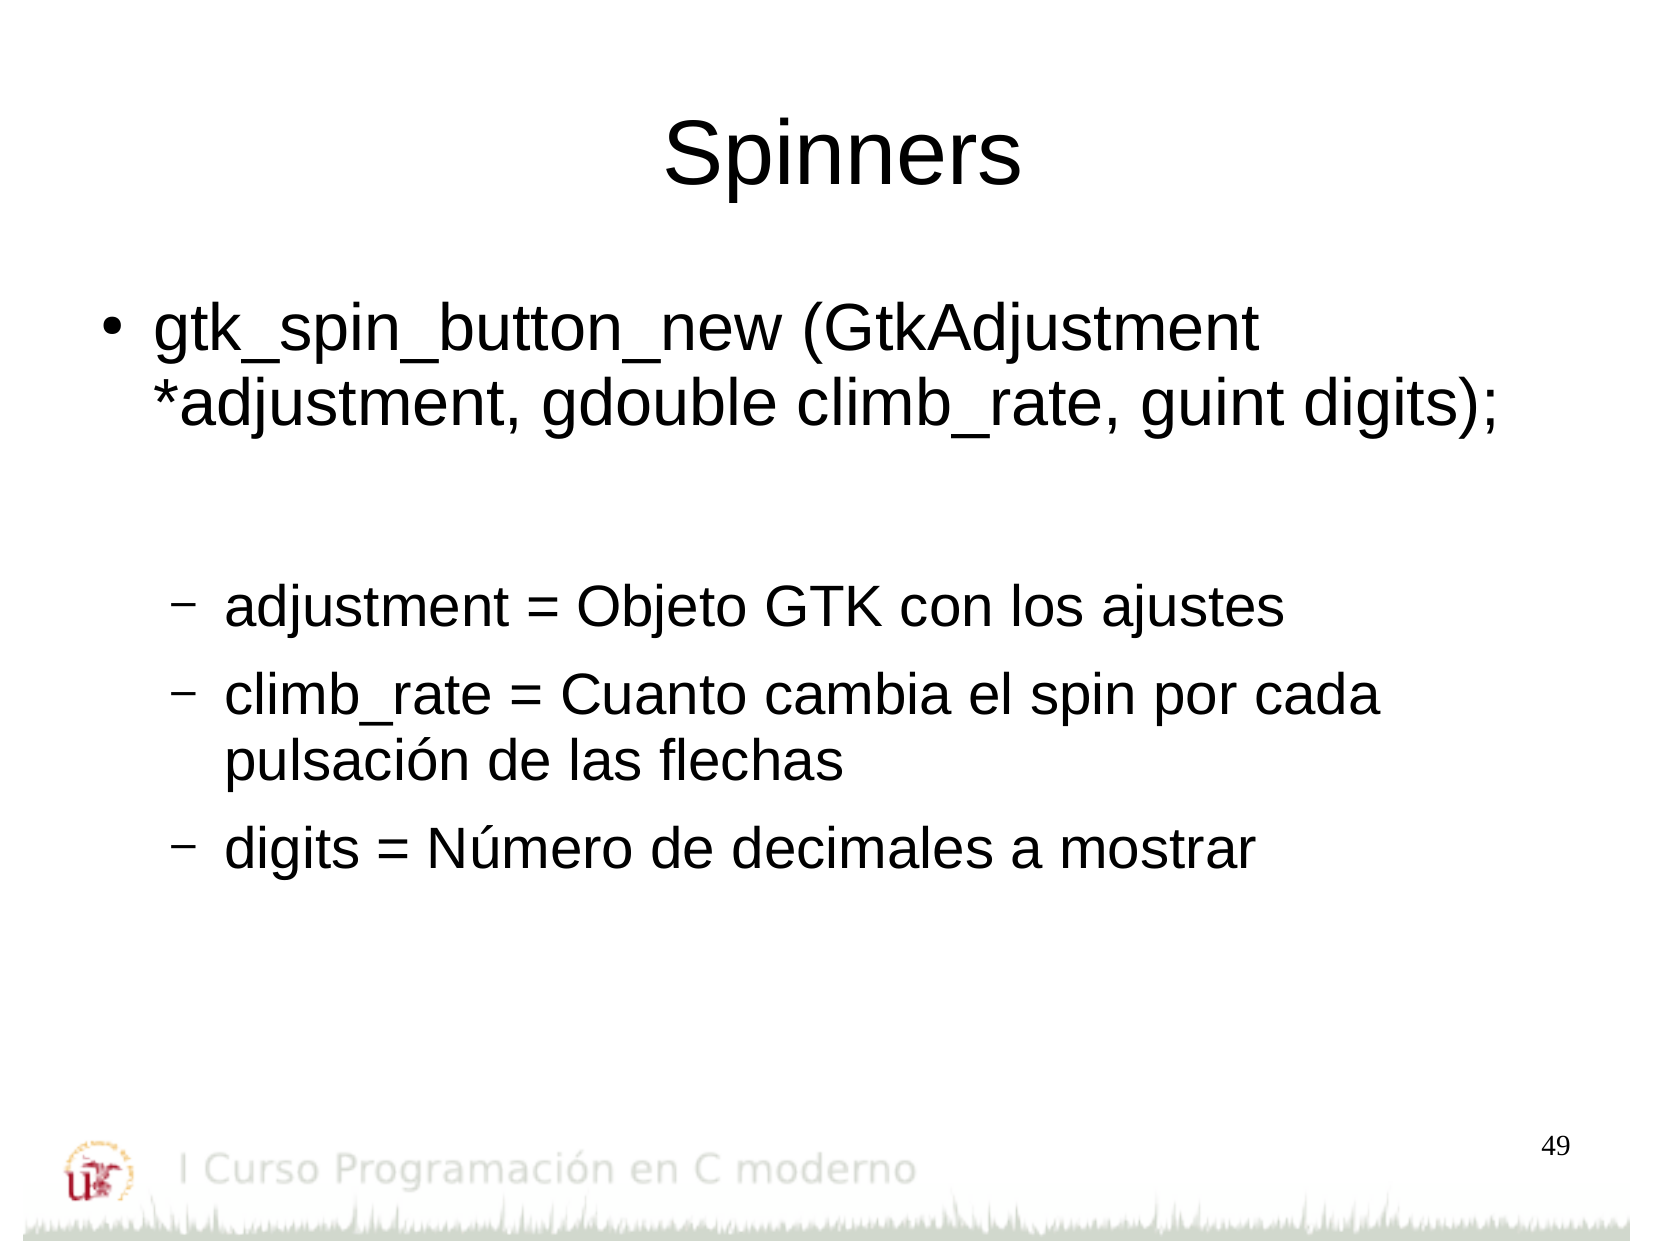

# Spinners
gtk_spin_button_new (GtkAdjustment *adjustment, gdouble climb_rate, guint digits);
adjustment = Objeto GTK con los ajustes
climb_rate = Cuanto cambia el spin por cada pulsación de las flechas
digits = Número de decimales a mostrar
49